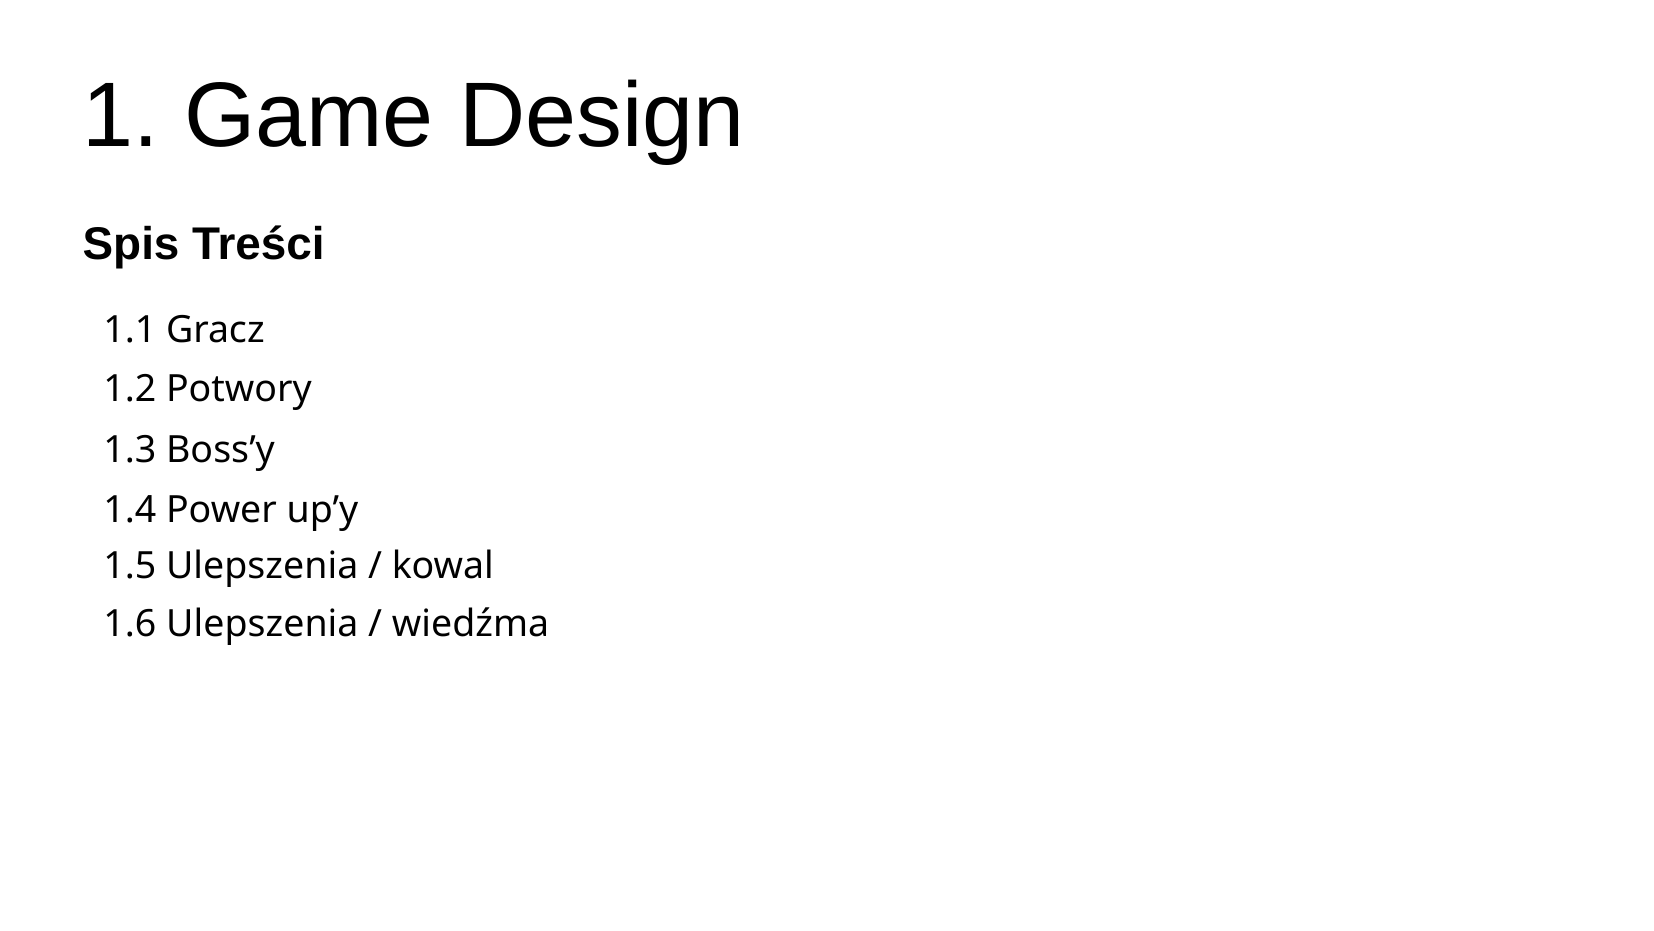

# 1. Game Design
Spis Treści
1.1 Gracz
1.2 Potwory
1.3 Boss’y
1.4 Power up’y
1.5 Ulepszenia / kowal
1.6 Ulepszenia / wiedźma